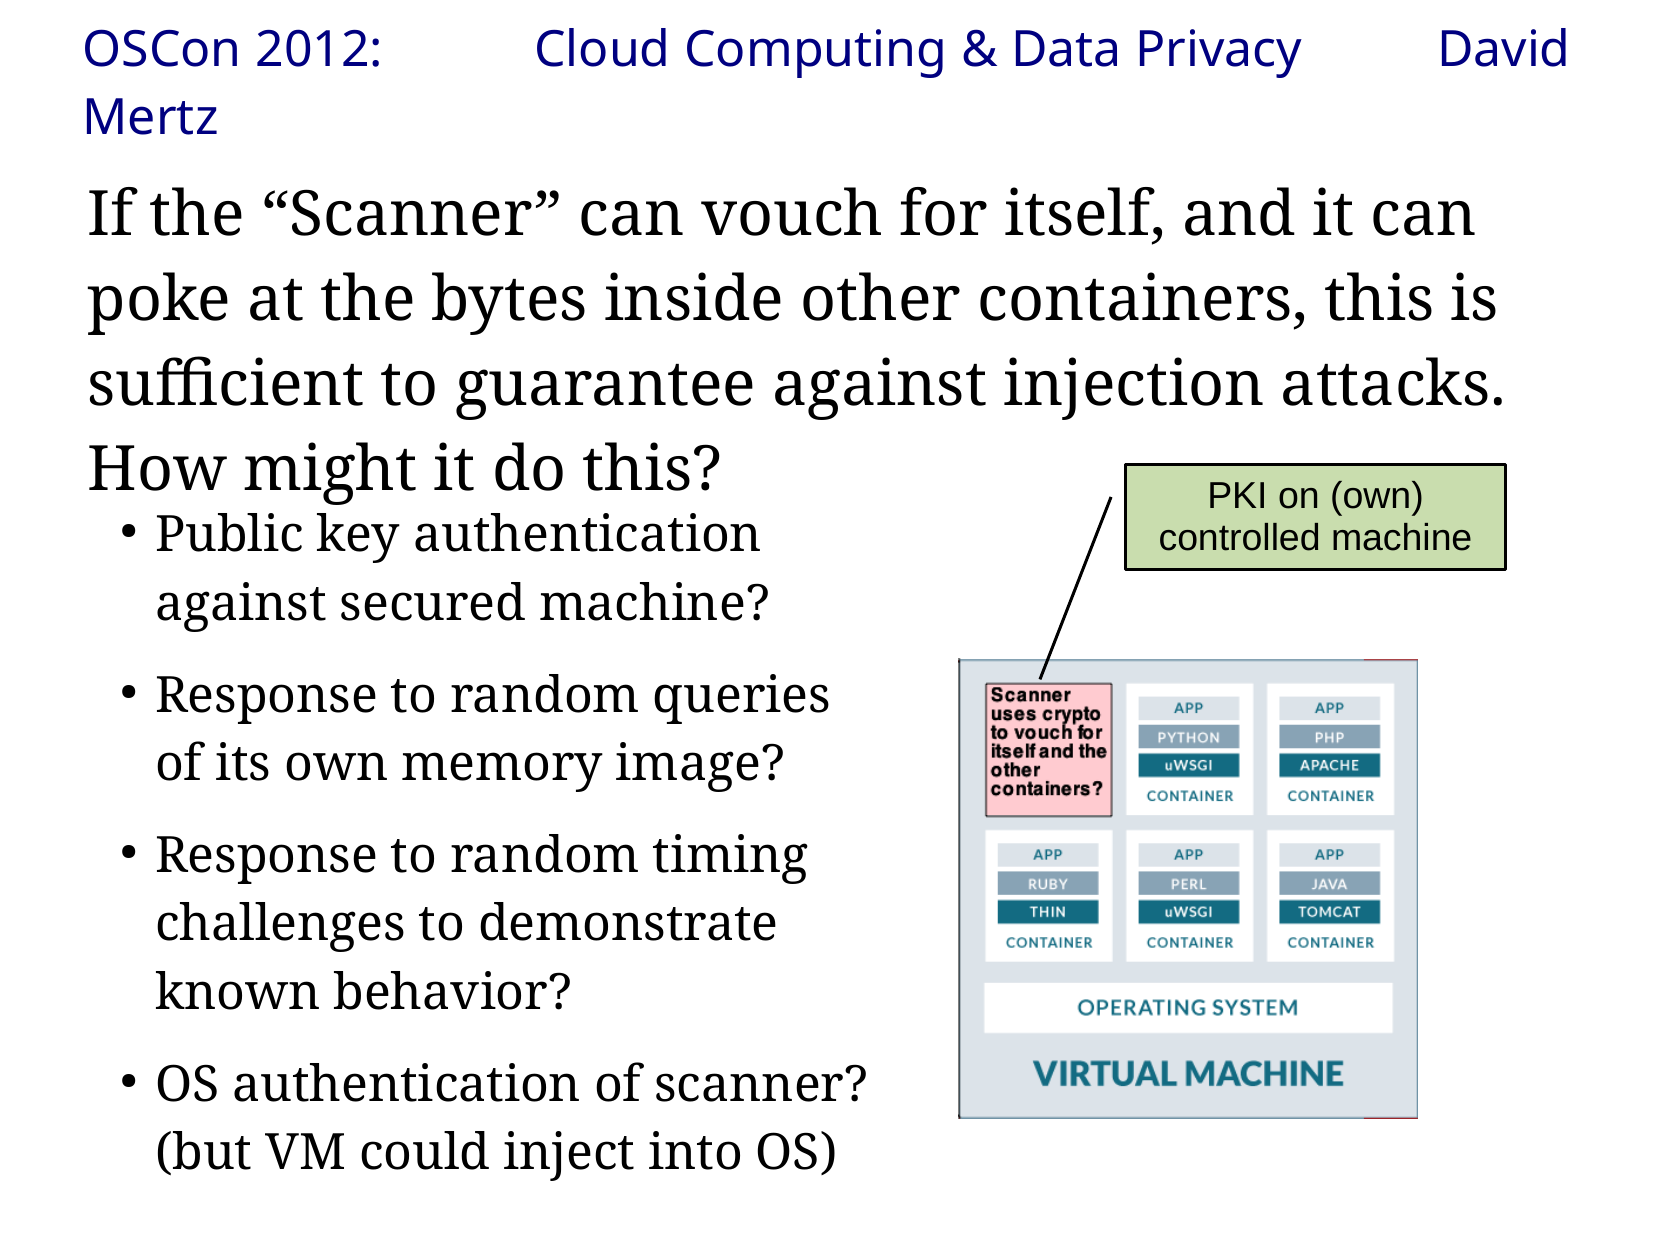

# OSCon 2012: 		Cloud Computing & Data Privacy		David Mertz
If the “Scanner” can vouch for itself, and it can poke at the bytes inside other containers, this is sufficient to guarantee against injection attacks. How might it do this?
PKI on (own)
controlled machine
Public key authentication against secured machine?
Response to random queries of its own memory image?
Response to random timing challenges to demonstrate known behavior?
OS authentication of scanner? (but VM could inject into OS)